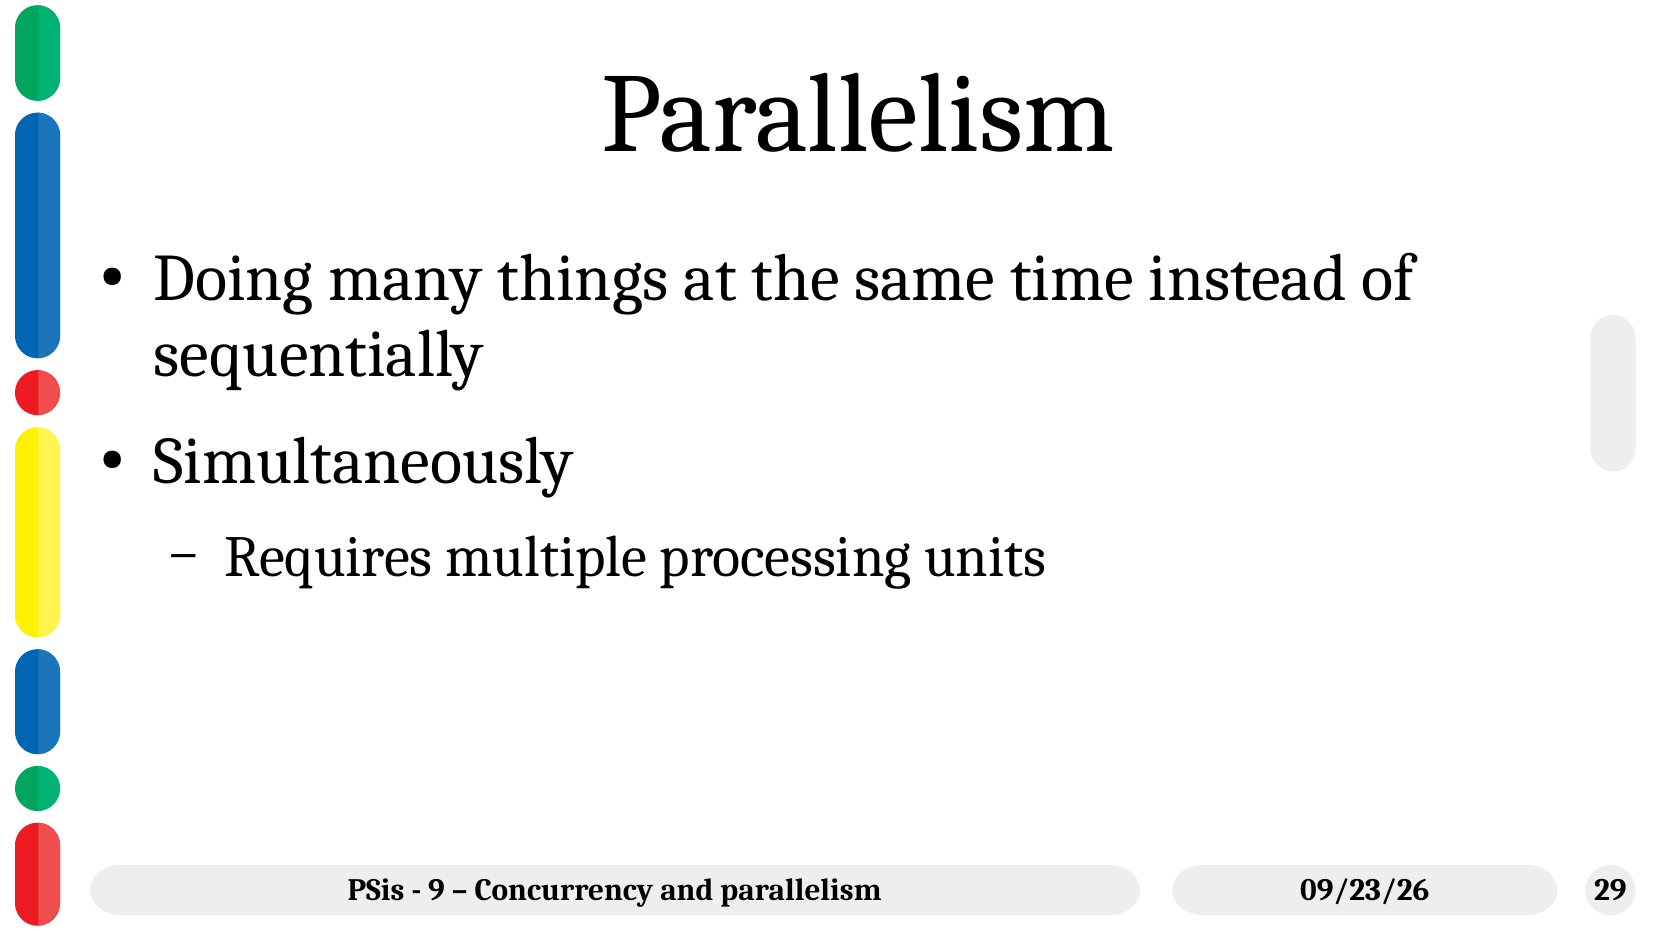

# Parallelism
Doing many things at the same time instead of sequentially
Simultaneously
Requires multiple processing units
PSis - 9 – Concurrency and parallelism
29